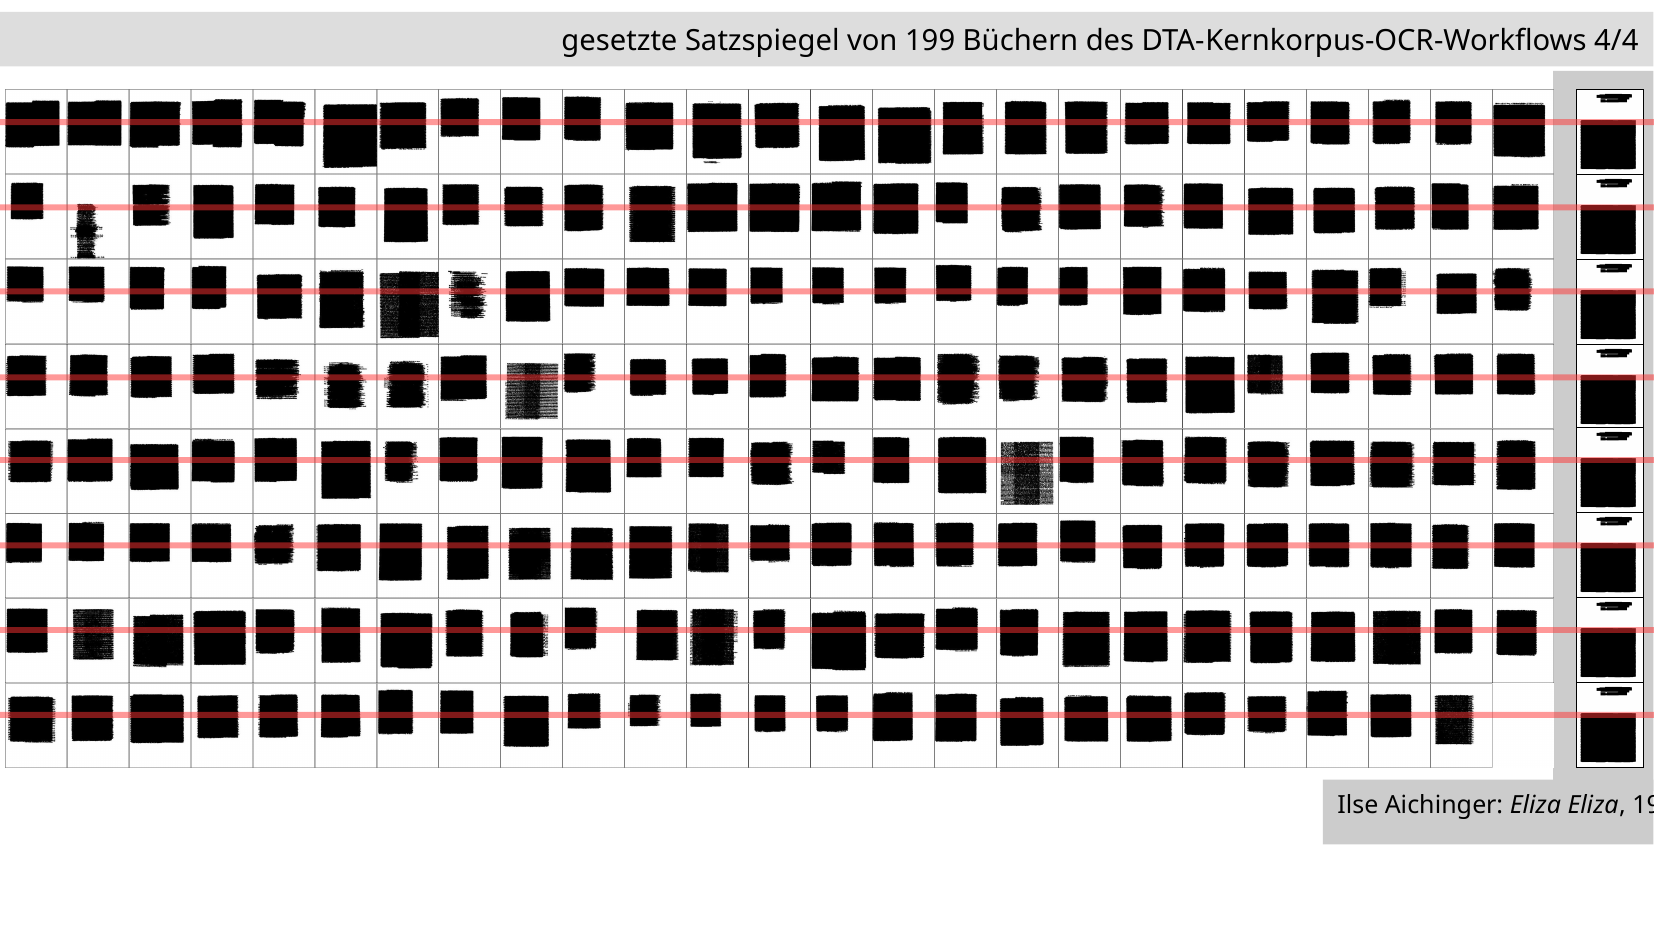

gesetzte Satzspiegel von 199 Büchern des DTA-Kernkorpus-OCR-Workflows 4/4
Ilse Aichinger: Eliza Eliza, 1965